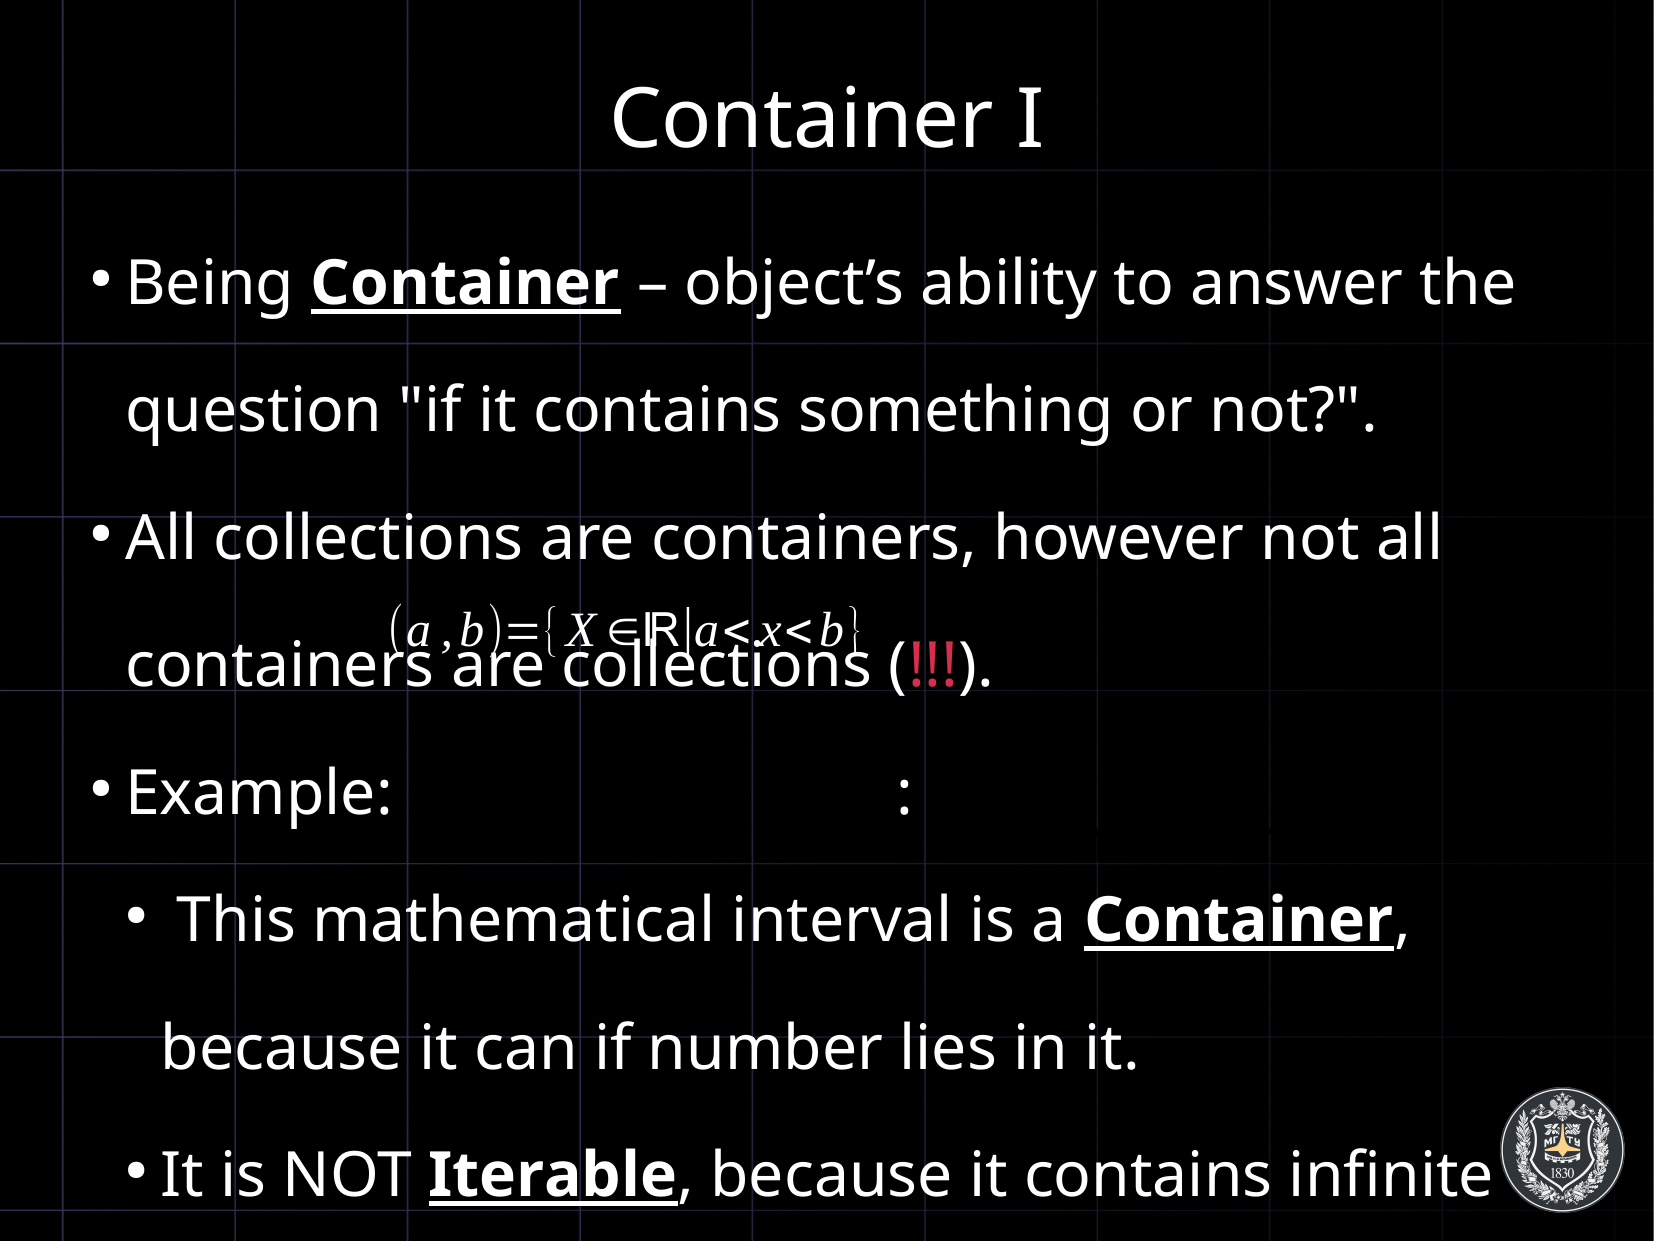

# Container I
Being Container – object’s ability to answer the question "if it contains something or not?".
All collections are containers, however not all containers are collections (!!!).
Example: :
 This mathematical interval is a Container, because it can if number lies in it.
It is NOT Iterable, because it contains infinite number of elements and you can not choose step.
It is not Sized for similar reason.
container